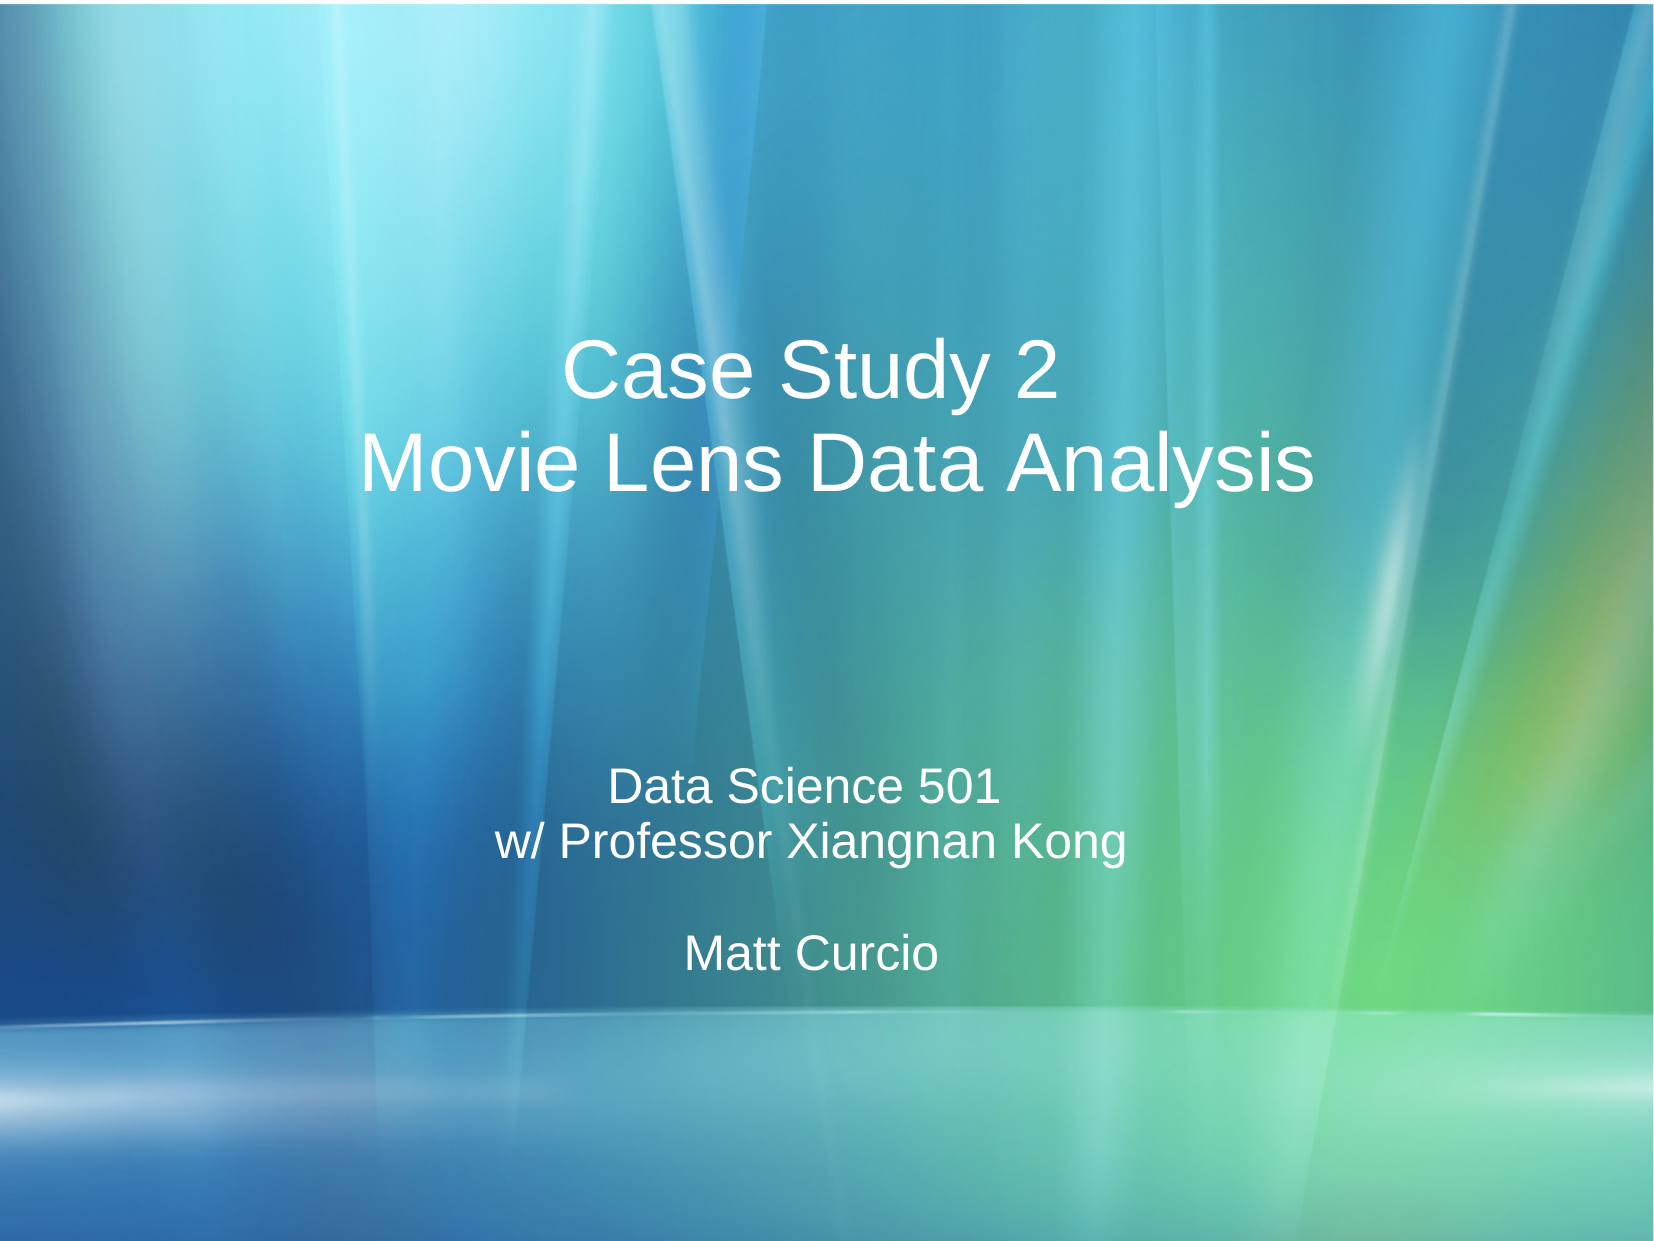

# Case Study 2 Movie Lens Data Analysis
Data Science 501
w/ Professor Xiangnan Kong
Matt Curcio